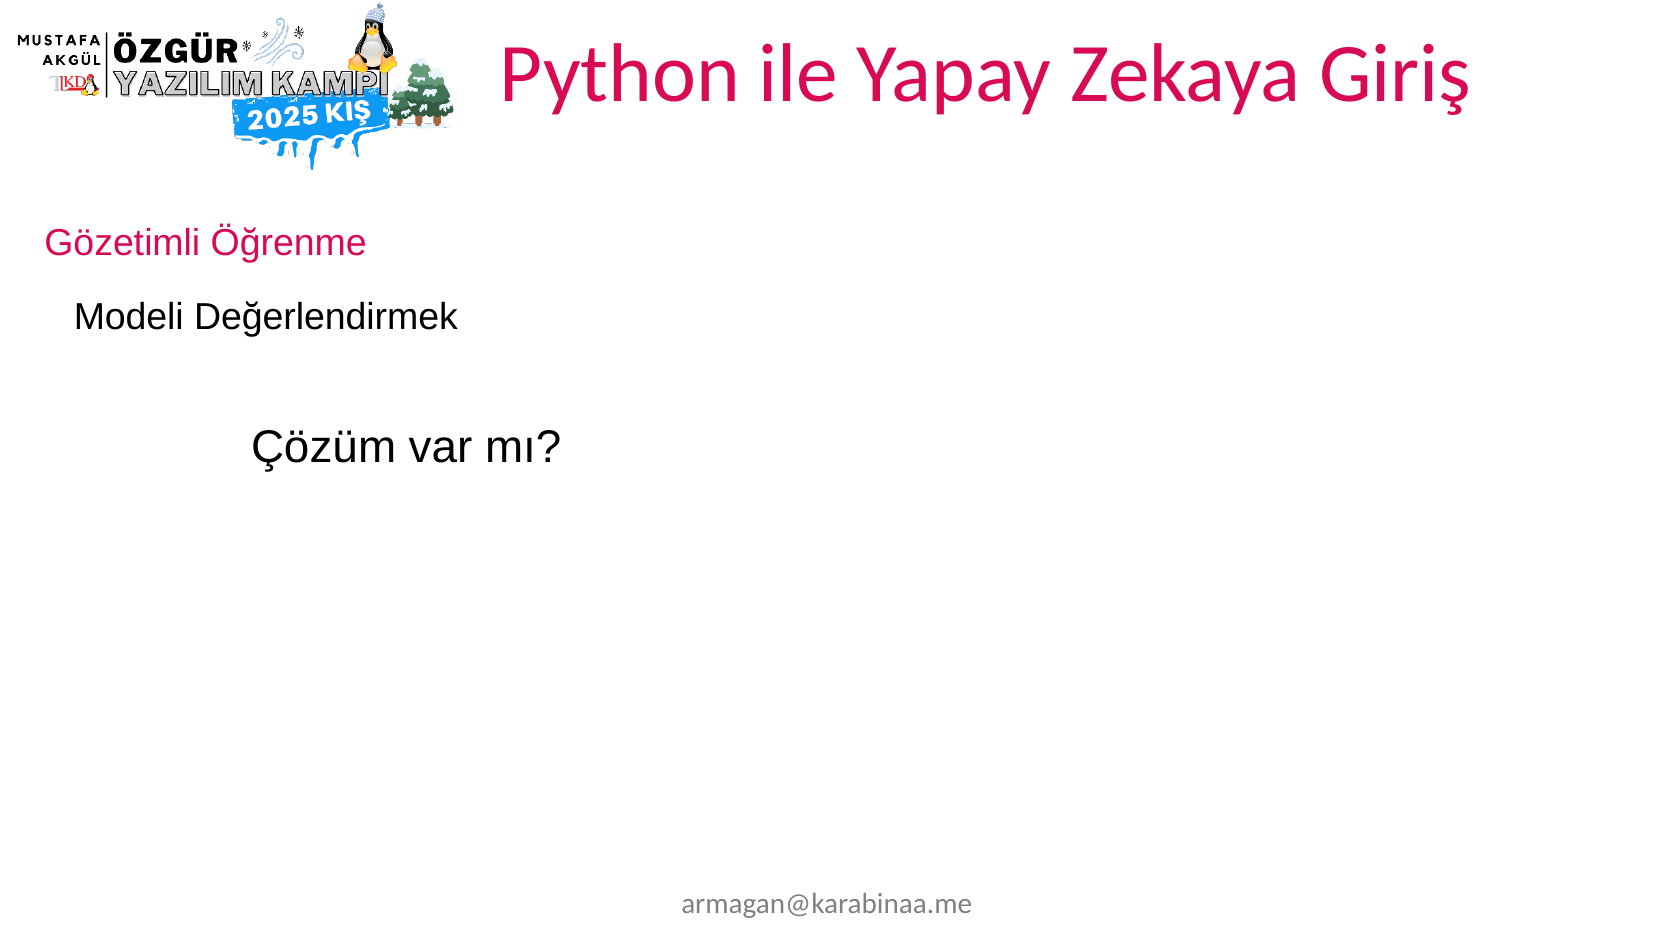

Python ile Yapay Zekaya Giriş
Gözetimli Öğrenme
Modeli Değerlendirmek
Çözüm var mı?
armagan@karabinaa.me